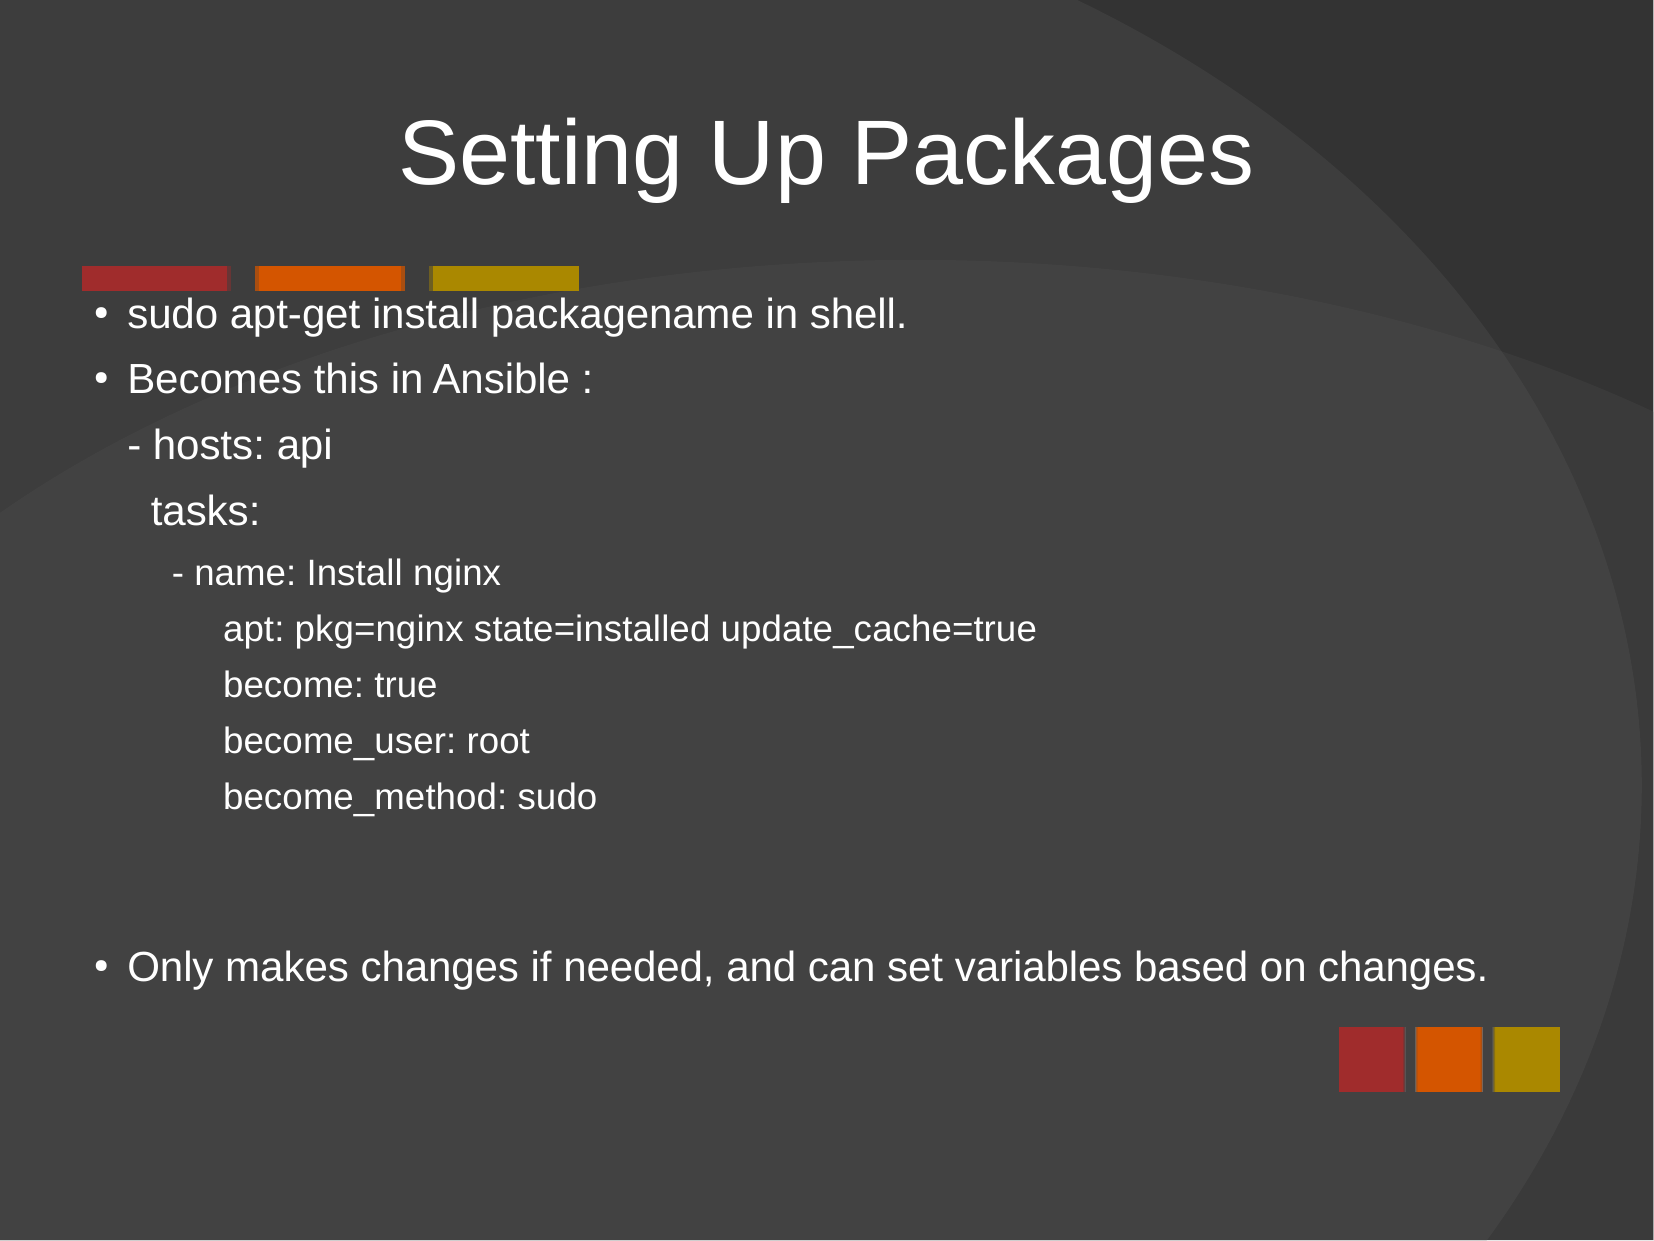

# Setting Up Packages
sudo apt-get install packagename in shell.
Becomes this in Ansible :
- hosts: api
 tasks:
- name: Install nginx
 apt: pkg=nginx state=installed update_cache=true
 become: true
 become_user: root
 become_method: sudo
Only makes changes if needed, and can set variables based on changes.